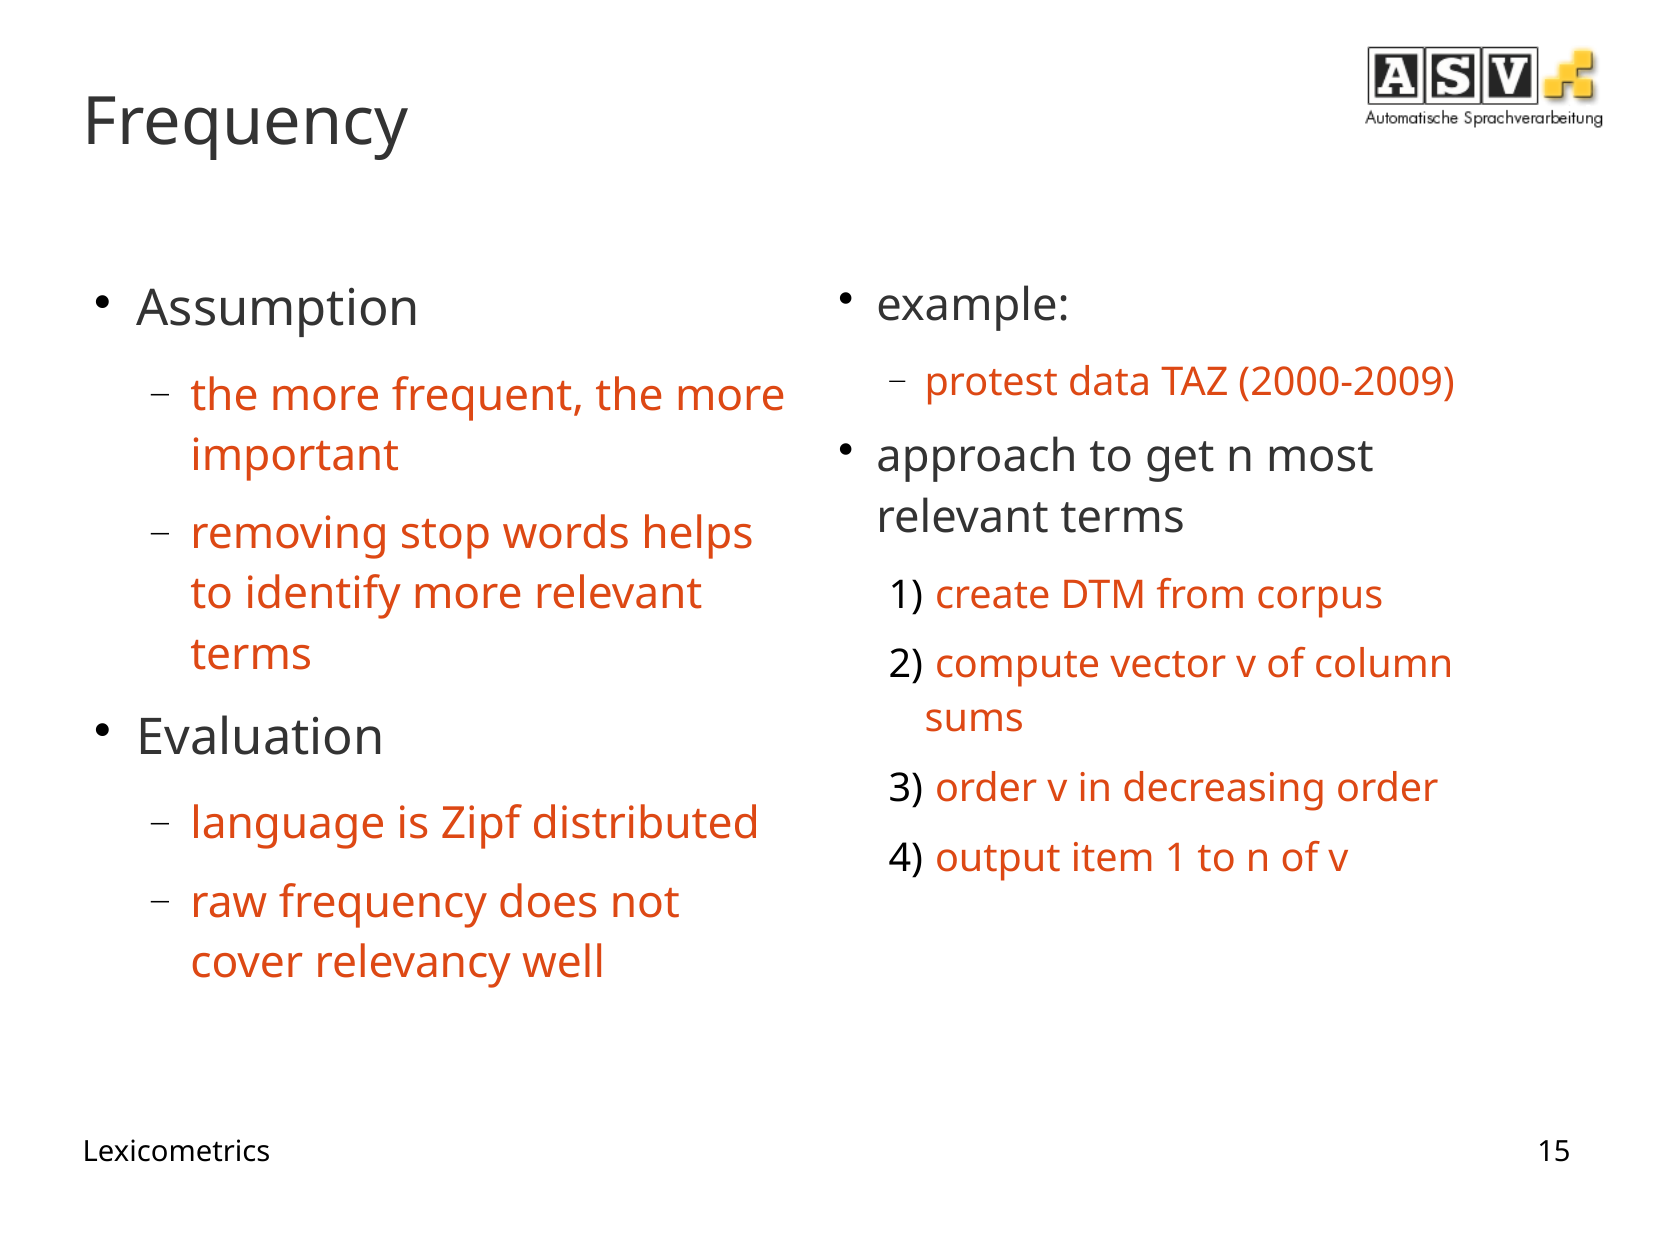

# Frequency
Assumption
the more frequent, the more important
removing stop words helps to identify more relevant terms
Evaluation
language is Zipf distributed
raw frequency does not cover relevancy well
example:
protest data TAZ (2000-2009)
approach to get n most relevant terms
 create DTM from corpus
 compute vector v of column sums
 order v in decreasing order
 output item 1 to n of v
Lexicometrics
15